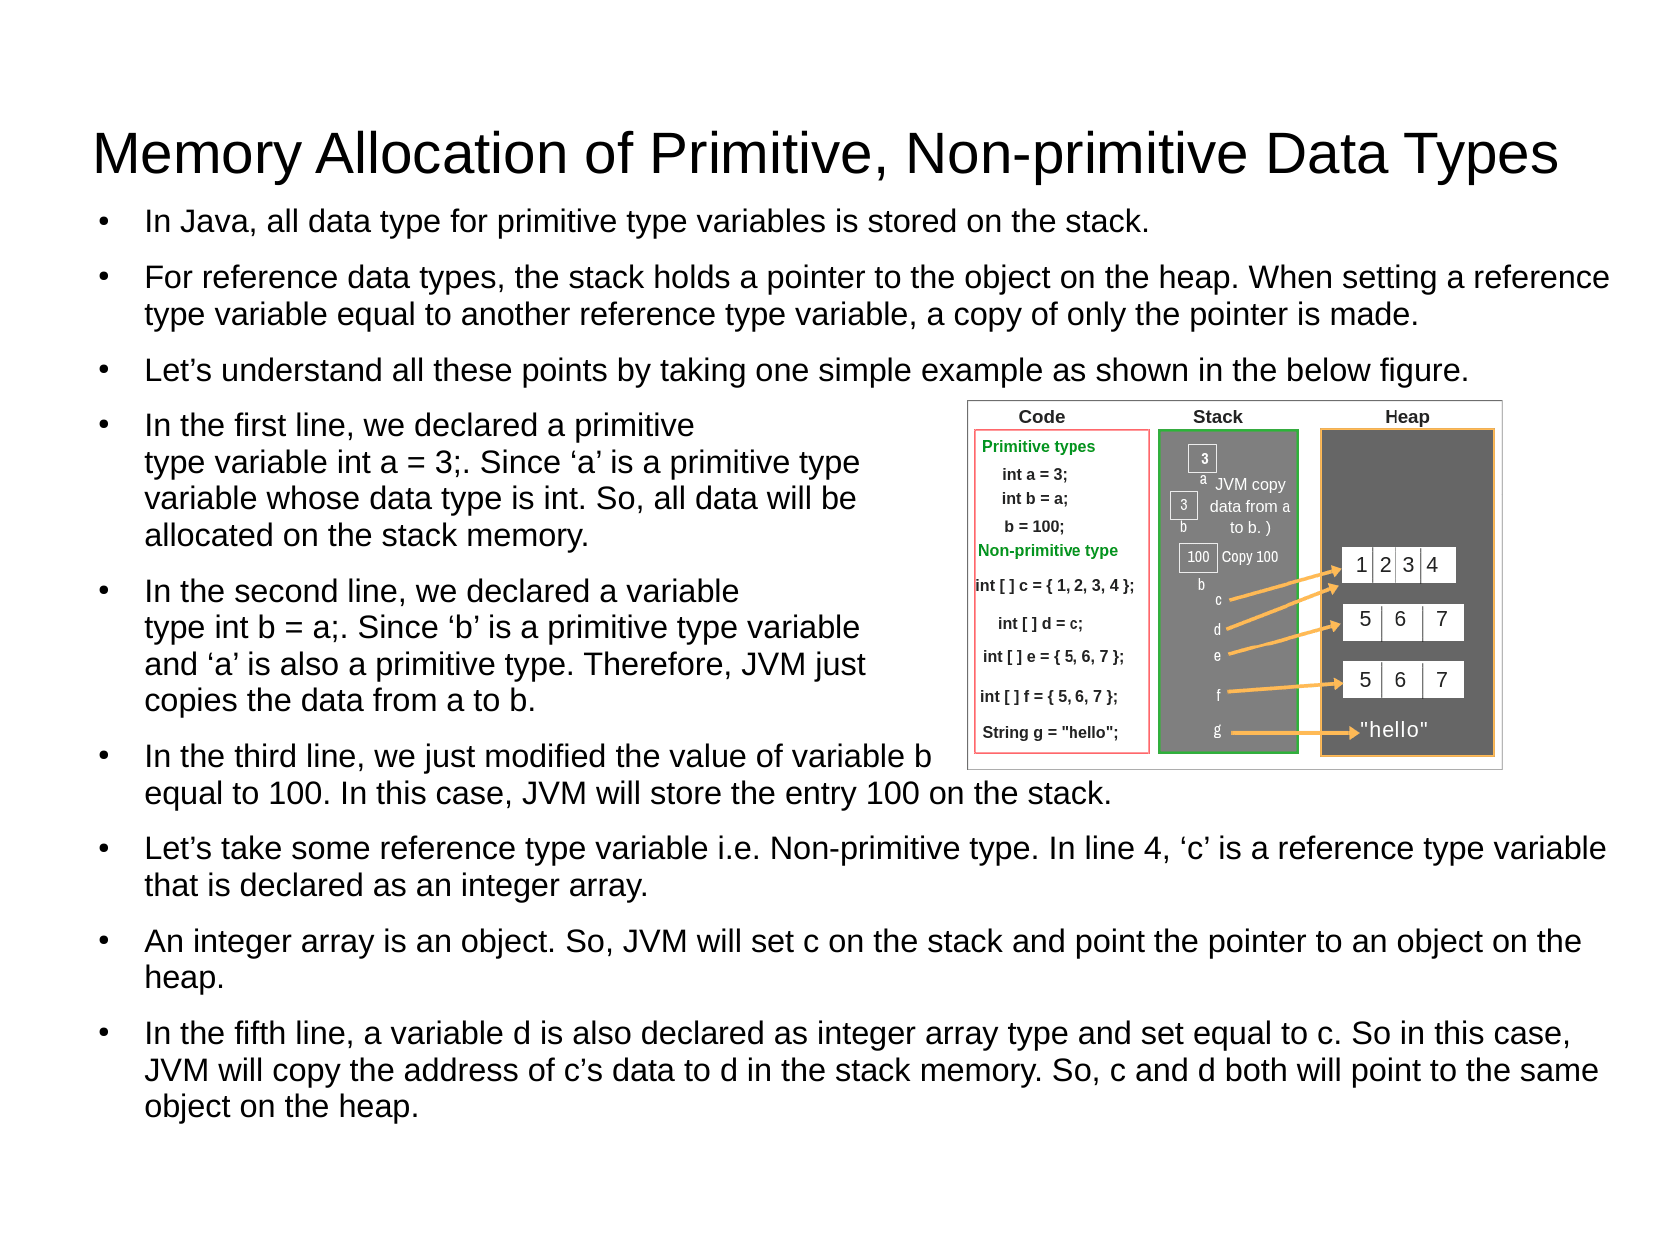

# Memory Allocation of Primitive, Non-primitive Data Types
In Java, all data type for primitive type variables is stored on the stack.
For reference data types, the stack holds a pointer to the object on the heap. When setting a reference type variable equal to another reference type variable, a copy of only the pointer is made.
Let’s understand all these points by taking one simple example as shown in the below figure.
In the first line, we declared a primitive
type variable int a = 3;. Since ‘a’ is a primitive type
variable whose data type is int. So, all data will be
allocated on the stack memory.
In the second line, we declared a variable
type int b = a;. Since ‘b’ is a primitive type variable
and ‘a’ is also a primitive type. Therefore, JVM just
copies the data from a to b.
In the third line, we just modified the value of variable b
equal to 100. In this case, JVM will store the entry 100 on the stack.
Let’s take some reference type variable i.e. Non-primitive type. In line 4, ‘c’ is a reference type variable that is declared as an integer array.
An integer array is an object. So, JVM will set c on the stack and point the pointer to an object on the heap.
In the fifth line, a variable d is also declared as integer array type and set equal to c. So in this case, JVM will copy the address of c’s data to d in the stack memory. So, c and d both will point to the same object on the heap.